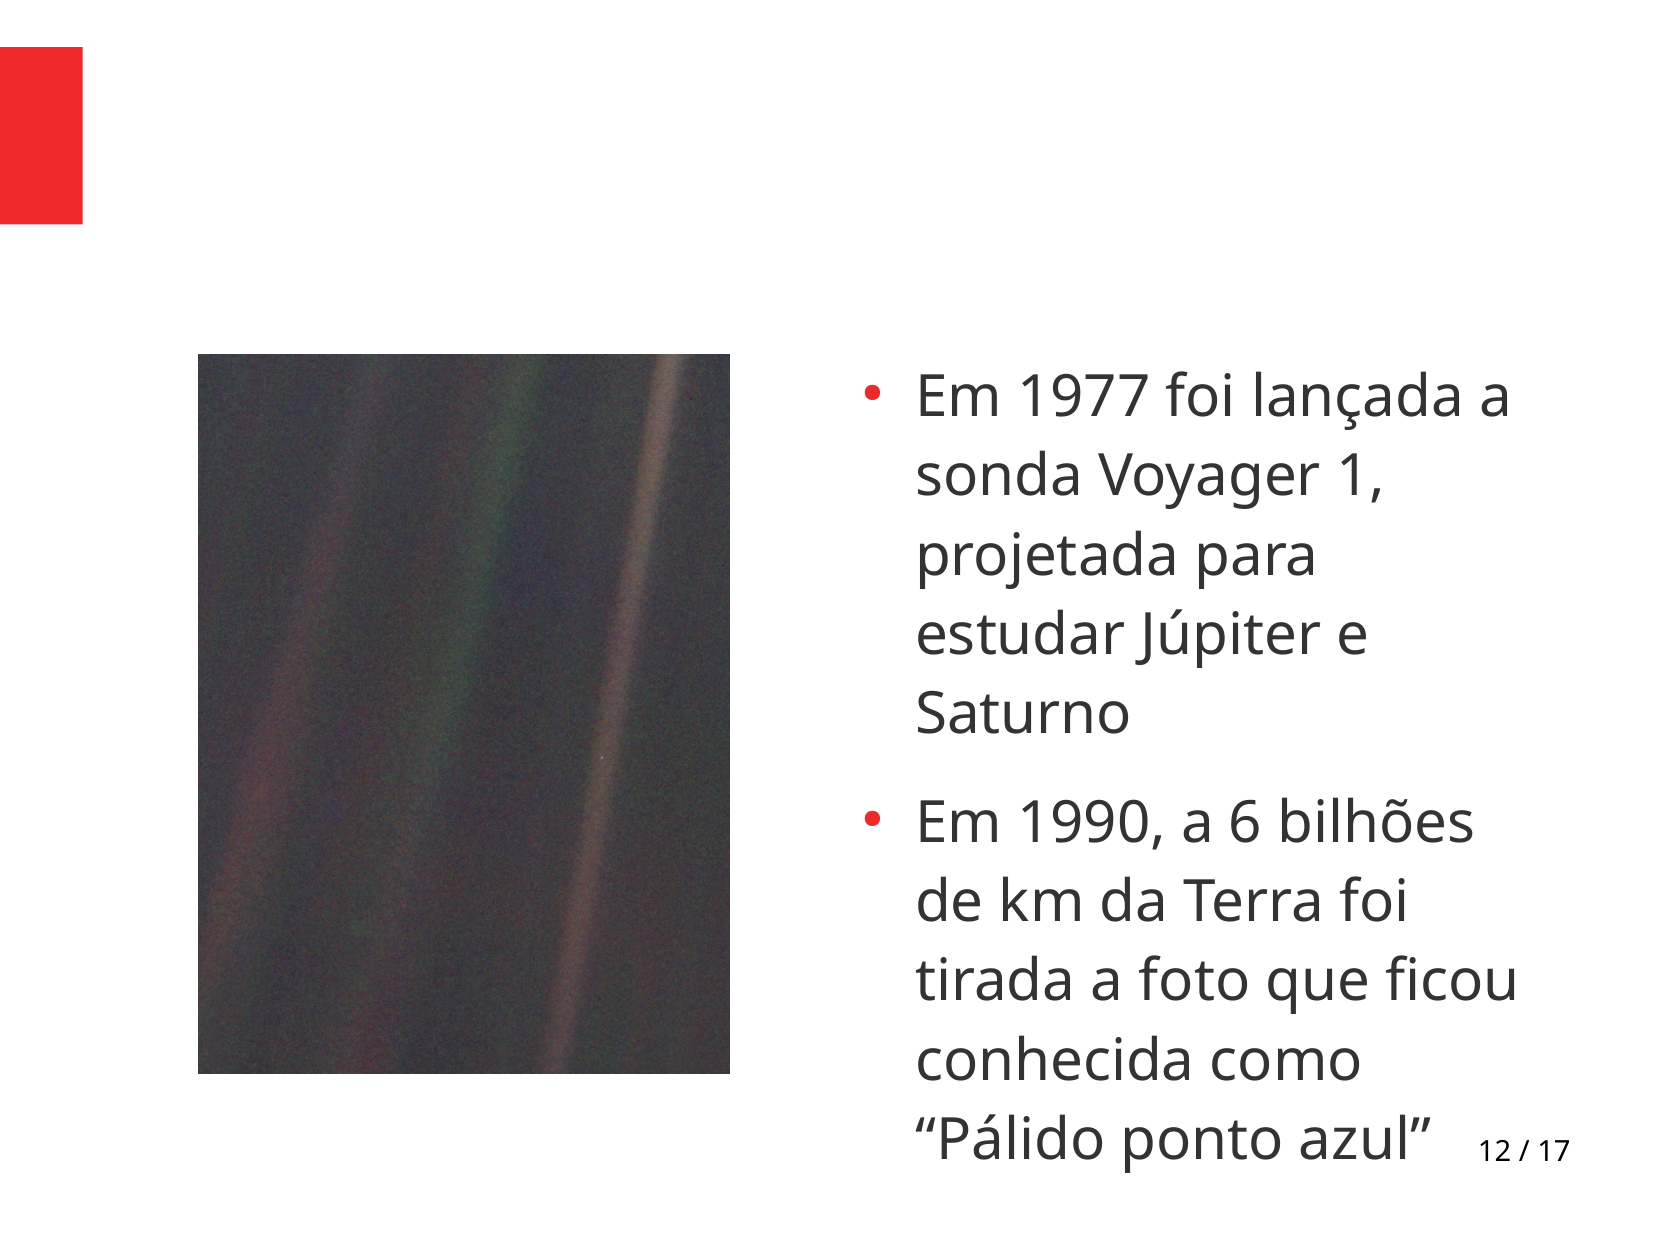

#
Em 1977 foi lançada a sonda Voyager 1, projetada para estudar Júpiter e Saturno
Em 1990, a 6 bilhões de km da Terra foi tirada a foto que ficou conhecida como “Pálido ponto azul”
12